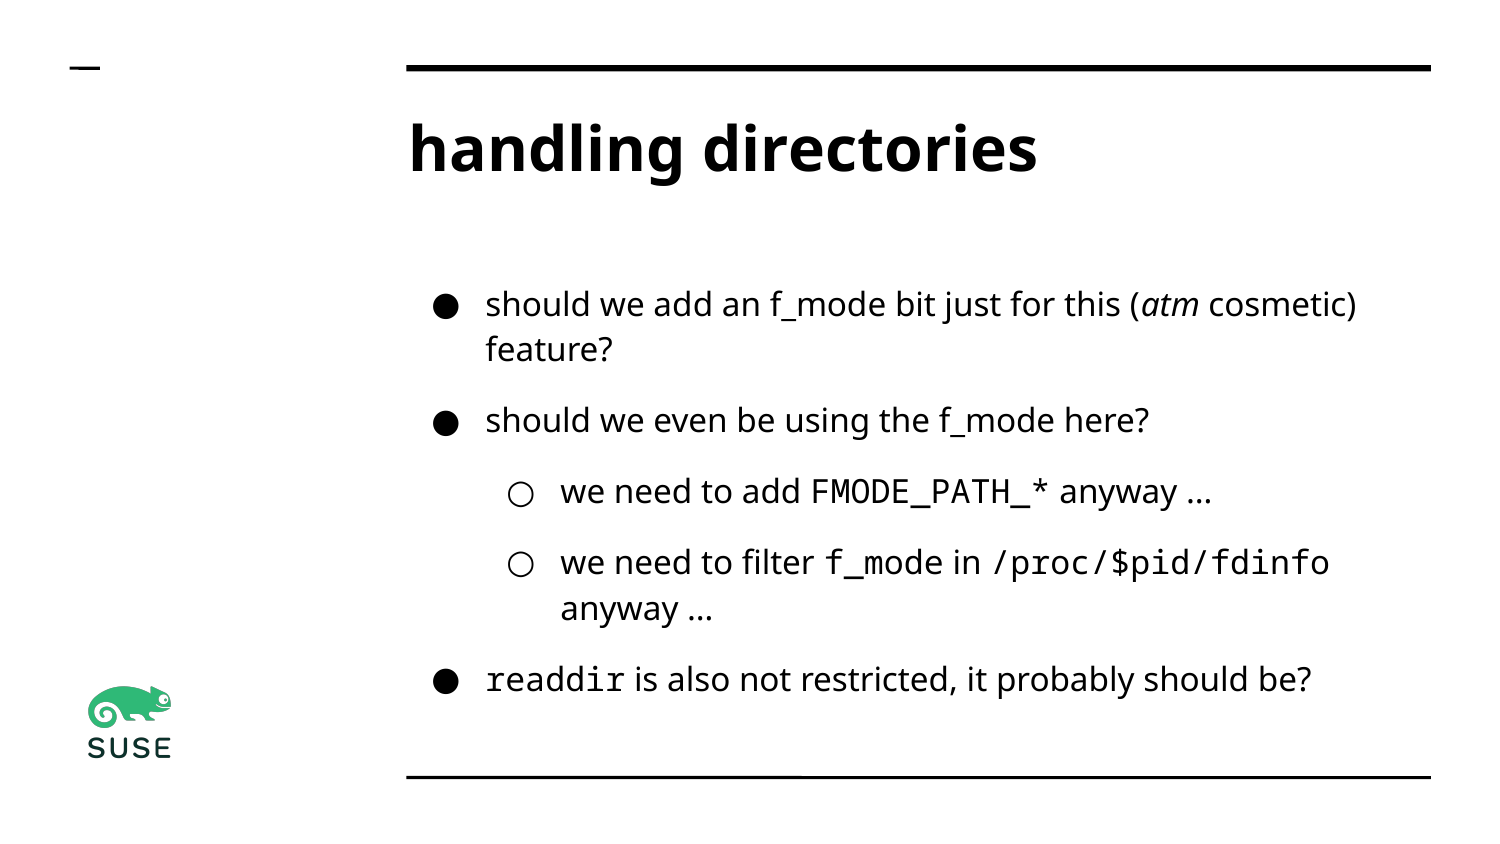

# handling directories
should we add an f_mode bit just for this (atm cosmetic) feature?
should we even be using the f_mode here?
we need to add FMODE_PATH_* anyway …
we need to filter f_mode in /proc/$pid/fdinfo anyway …
readdir is also not restricted, it probably should be?